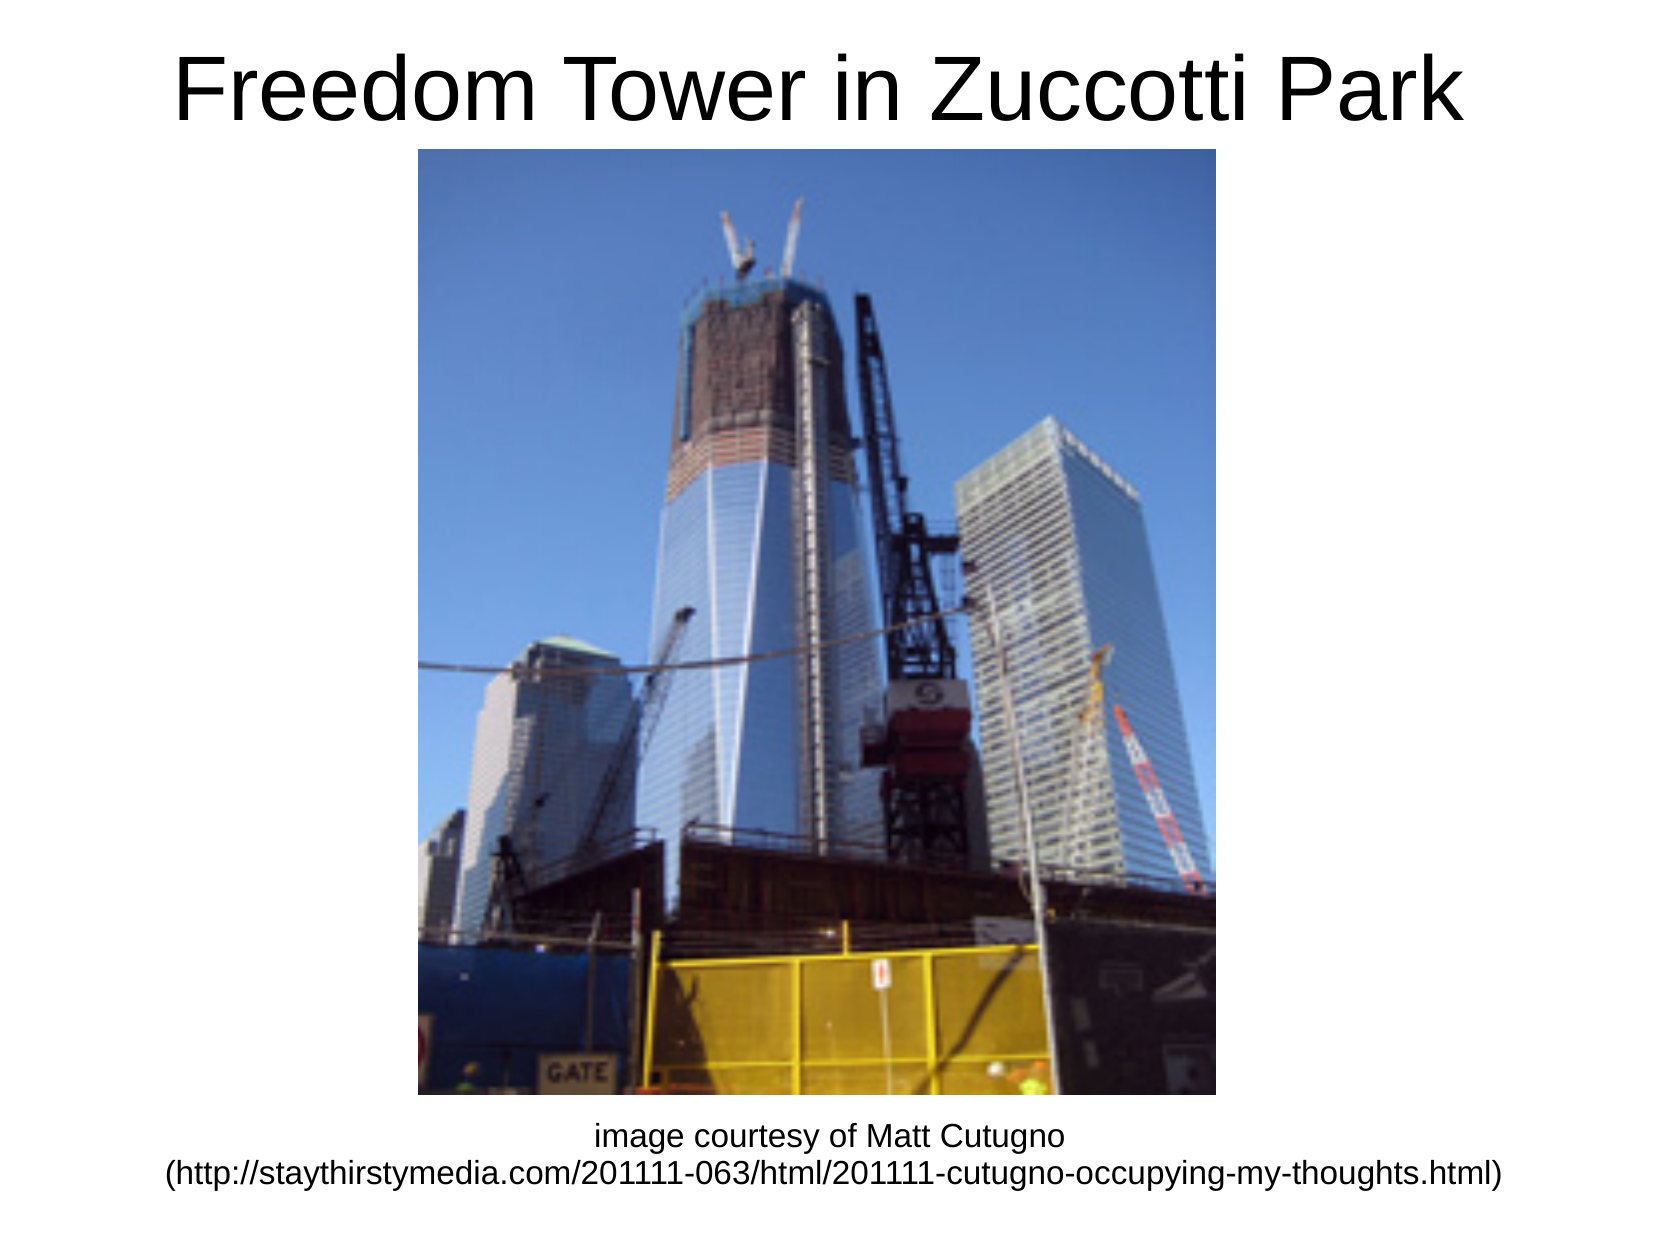

# Freedom Tower in Zuccotti Park
image courtesy of Matt Cutugno
(http://staythirstymedia.com/201111-063/html/201111-cutugno-occupying-my-thoughts.html)